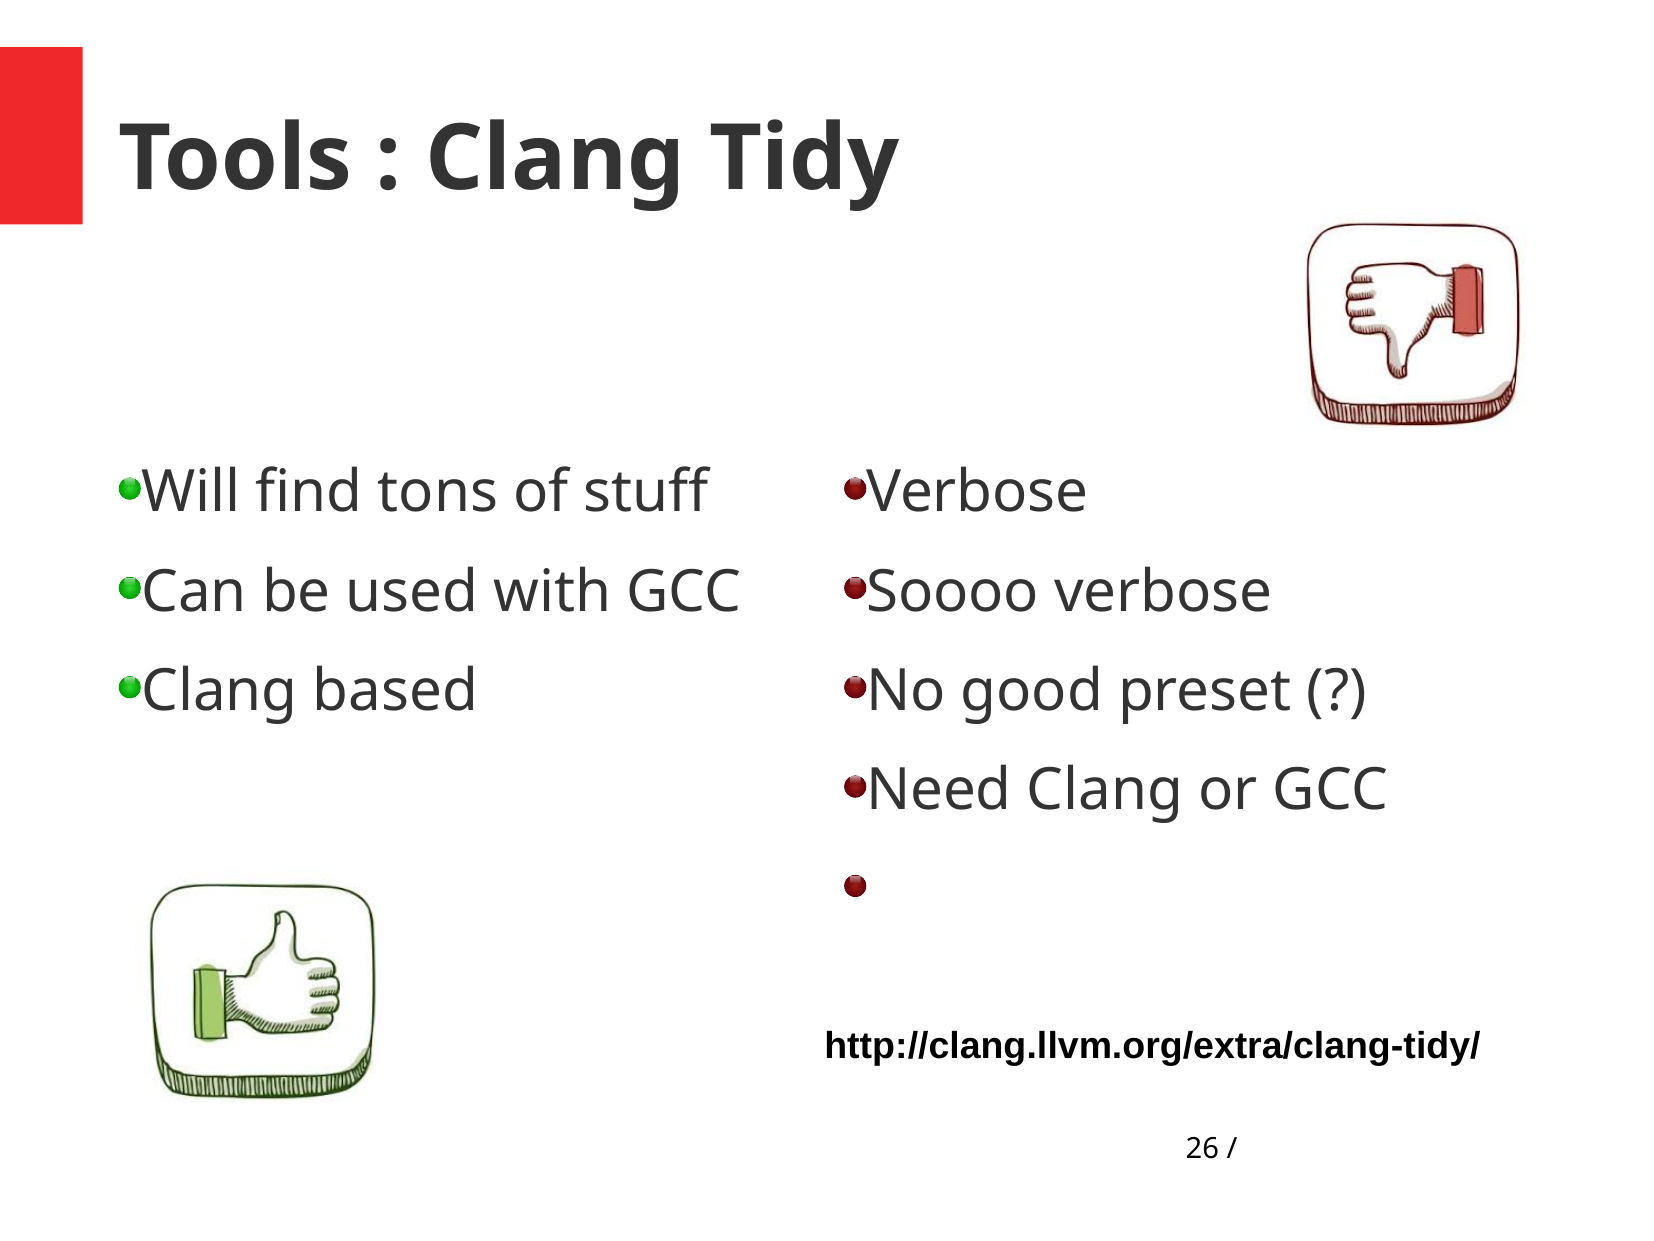

# Tools : Clang Tidy
Will find tons of stuff
Can be used with GCC
Clang based
Verbose
Soooo verbose
No good preset (?)
Need Clang or GCC
http://clang.llvm.org/extra/clang-tidy/